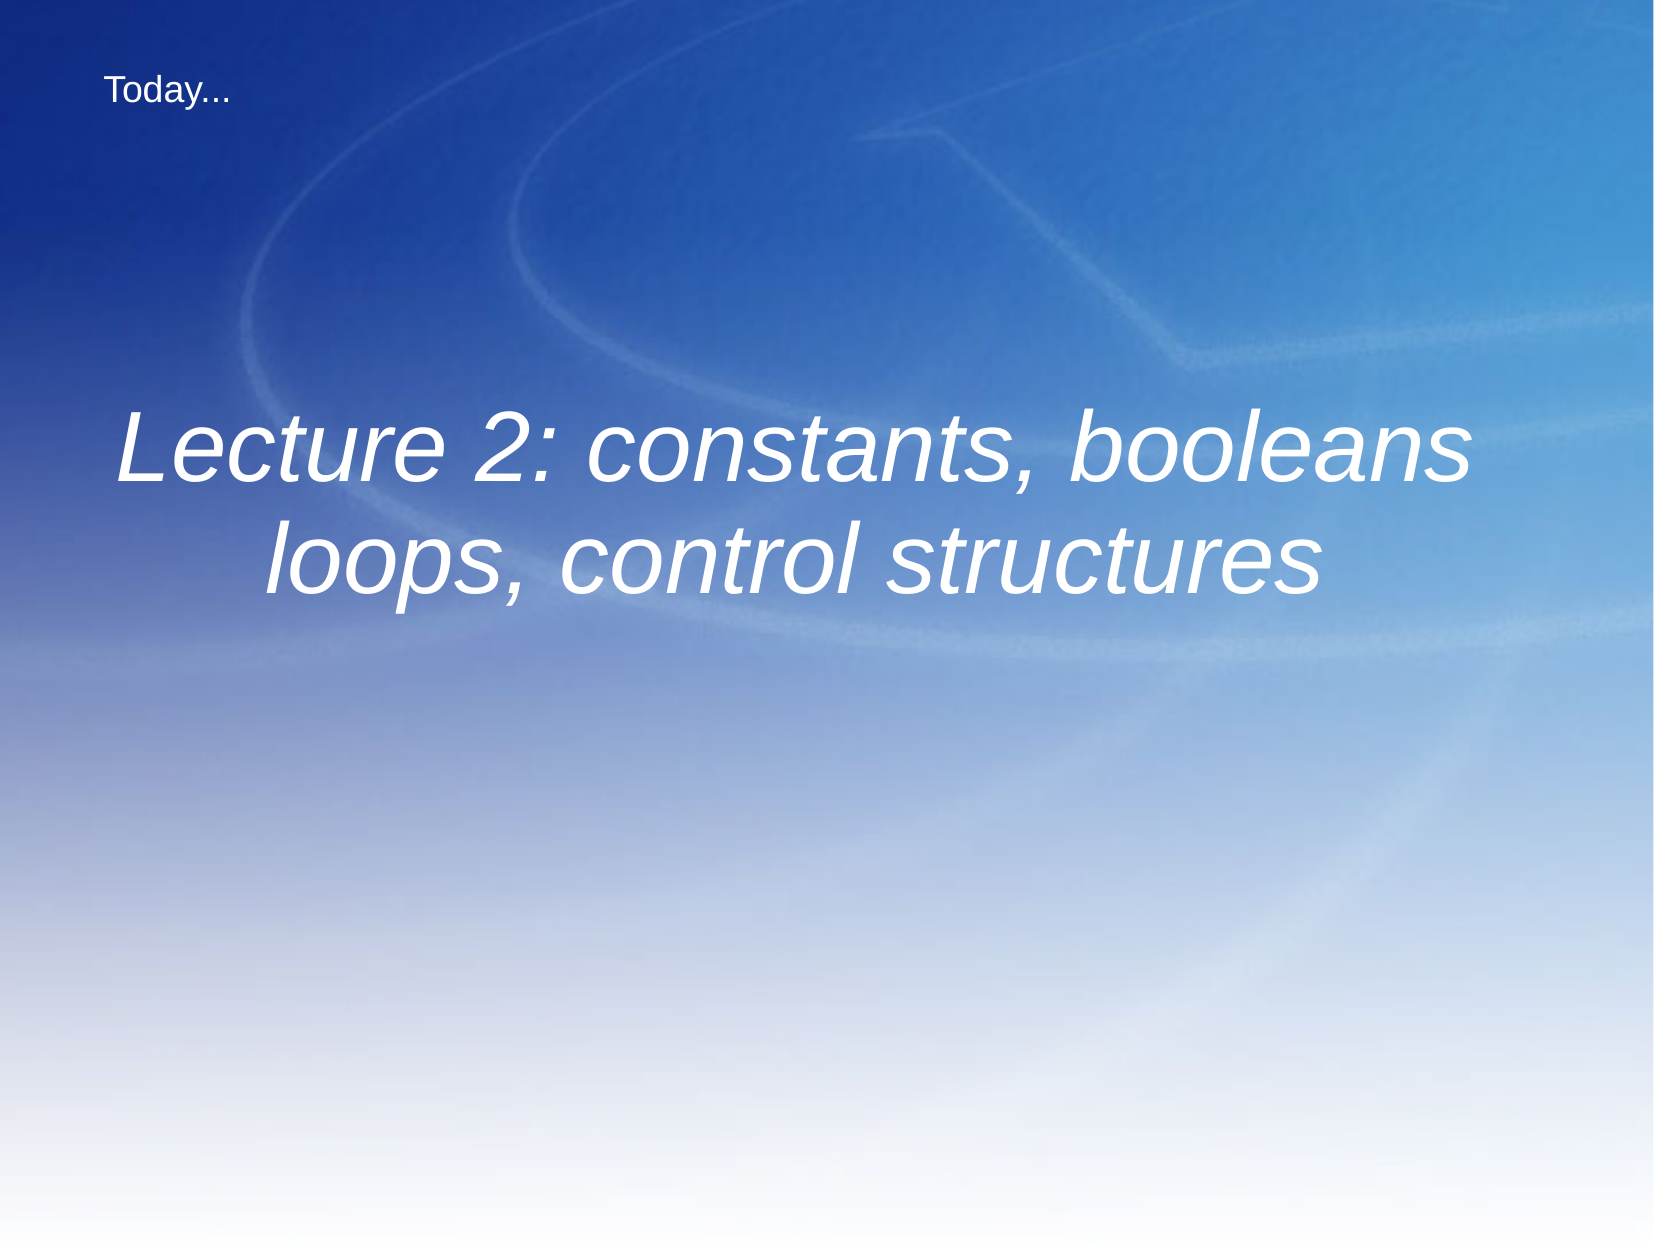

Today...
Lecture 2: constants, booleans
loops, control structures